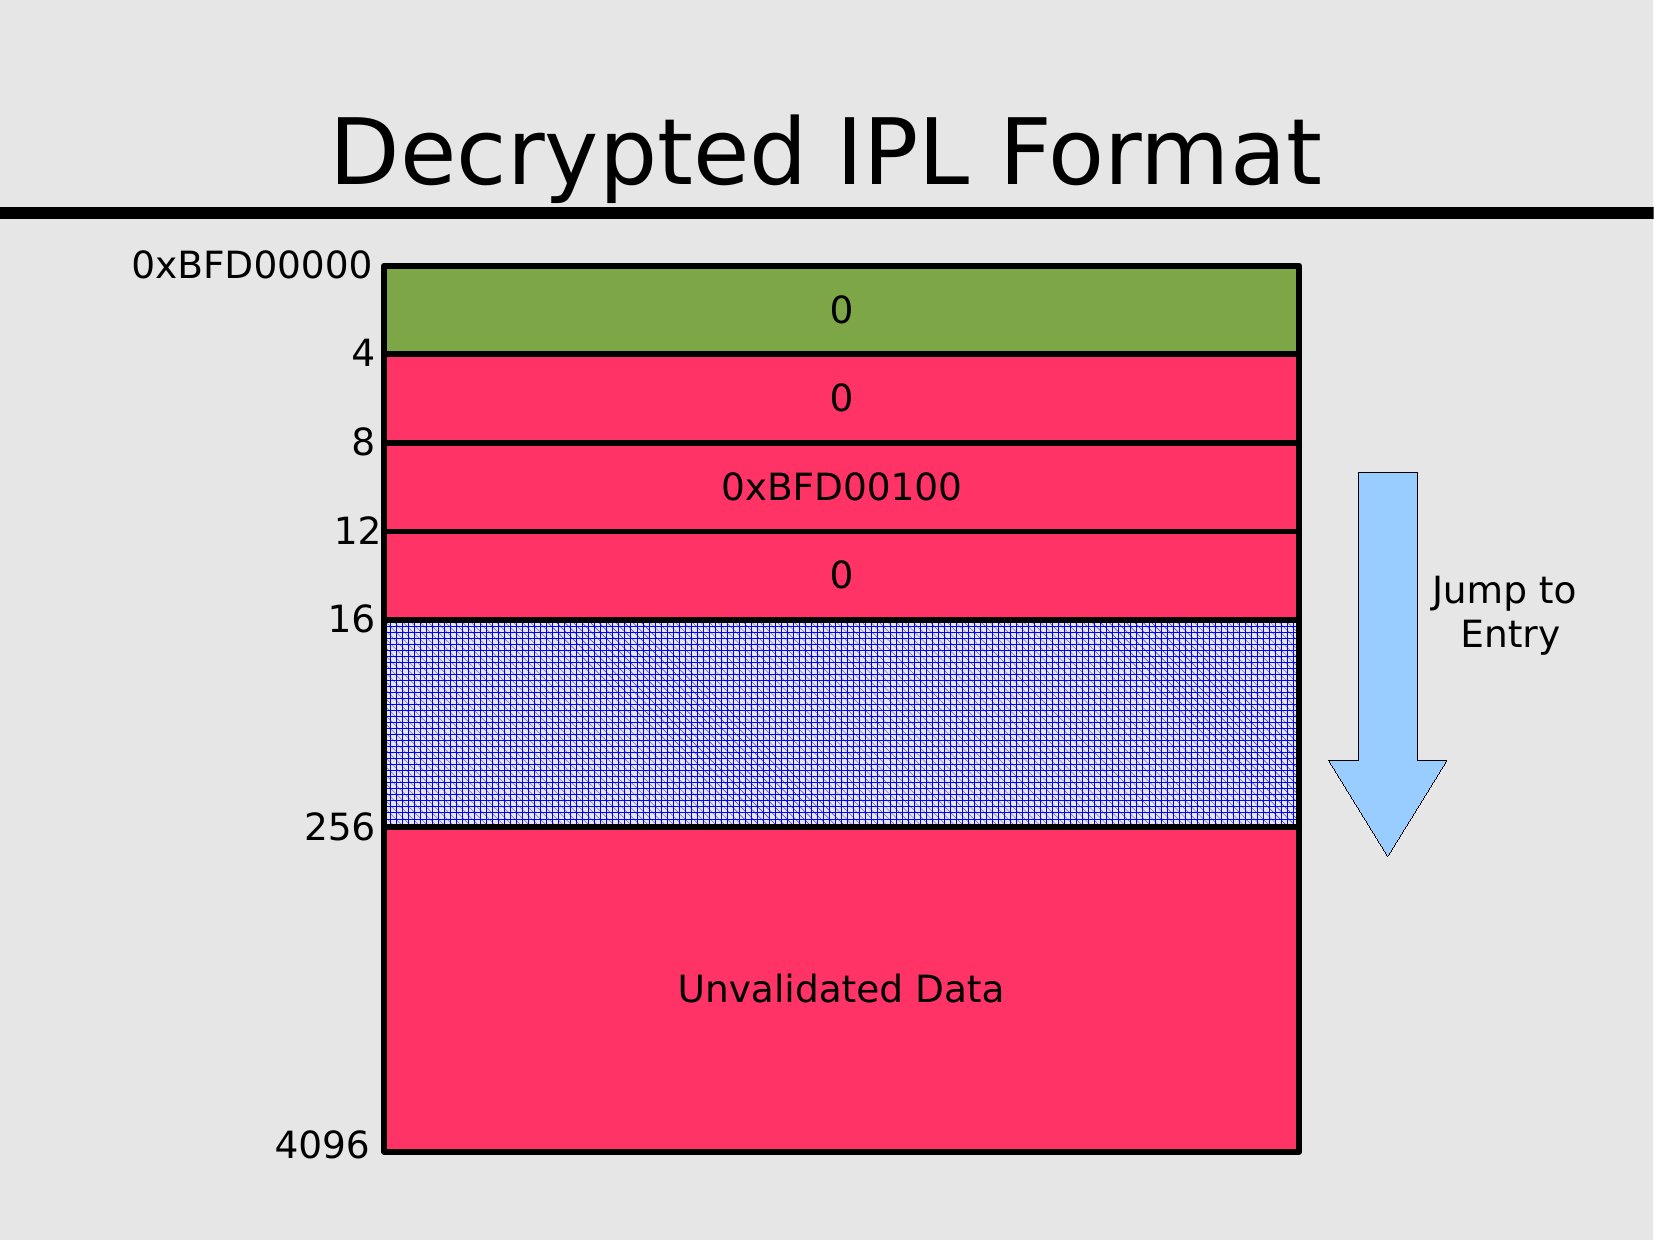

# Decrypted IPL Format
0xBFD00000
0
4
0
8
0xBFD00100
12
0
Jump to
Entry
16
256
Unvalidated Data
4096